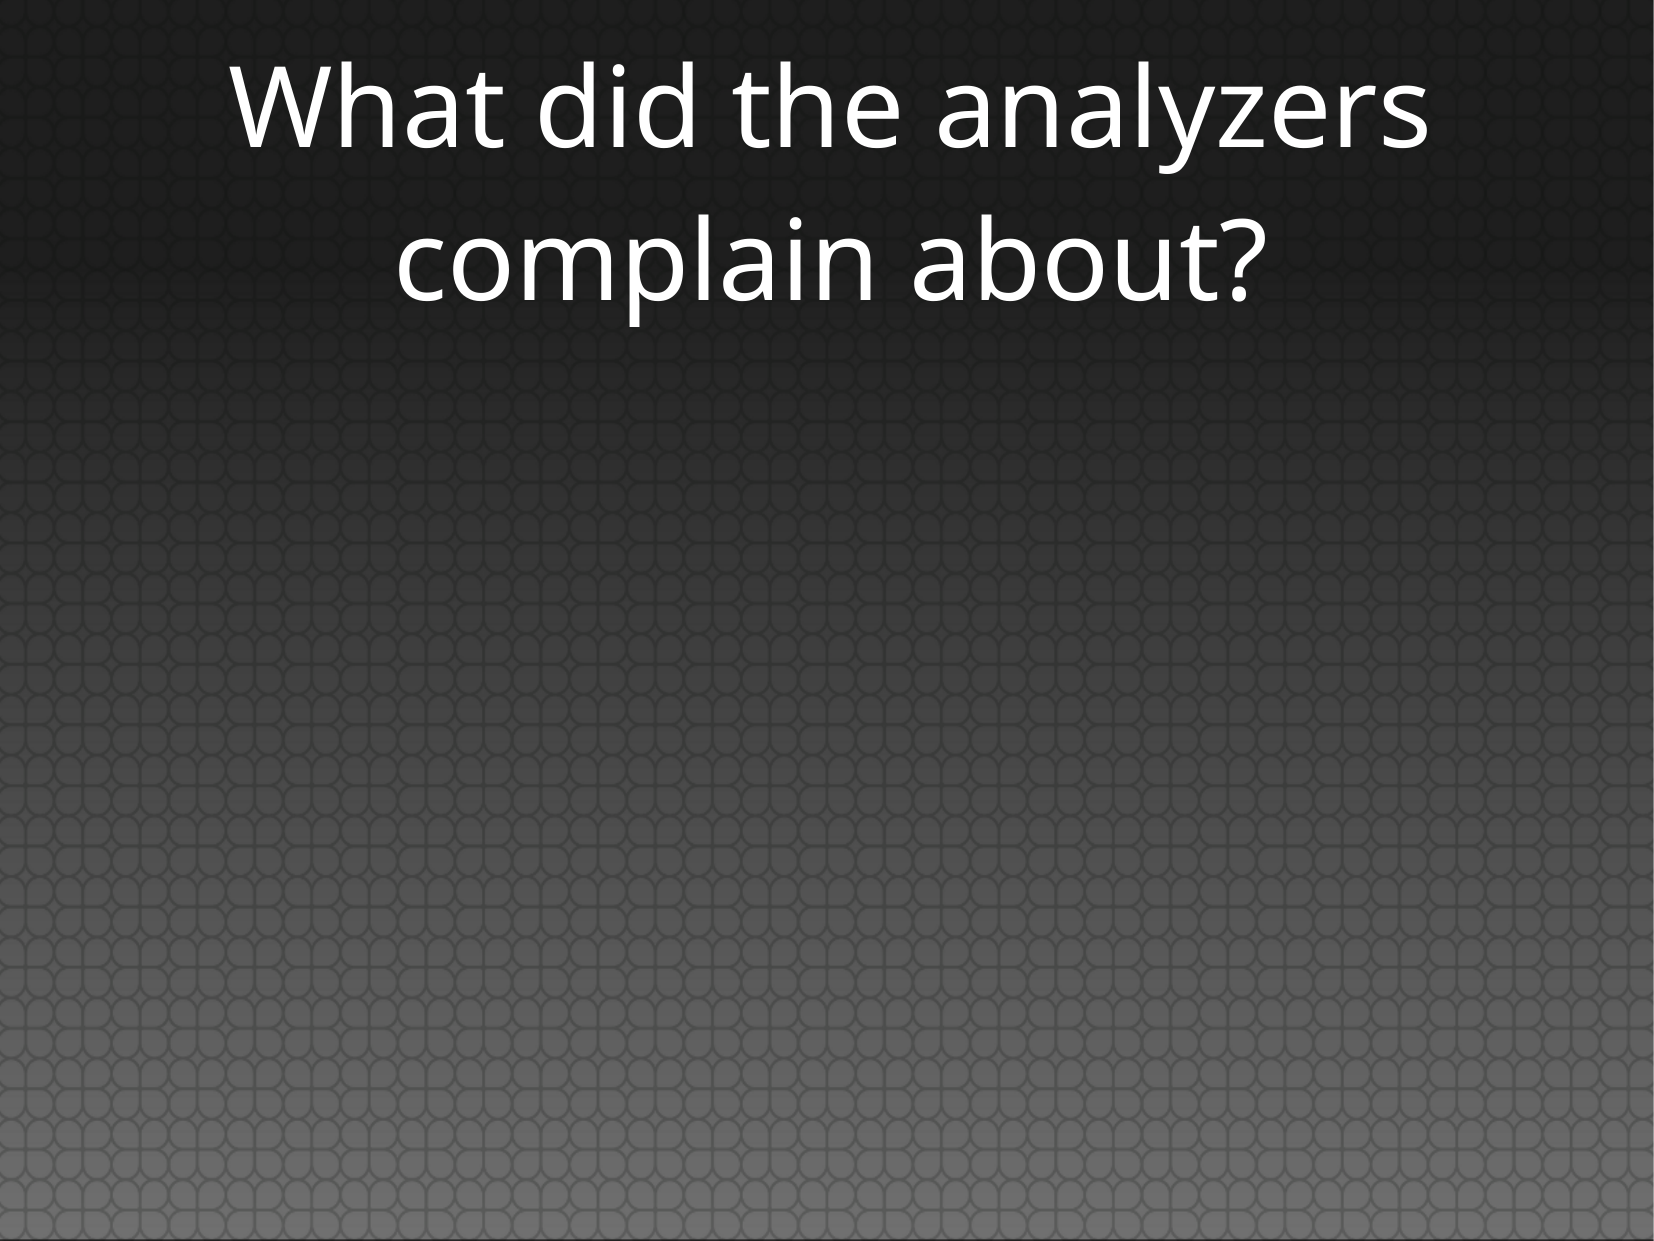

# What did the analyzers complain about?